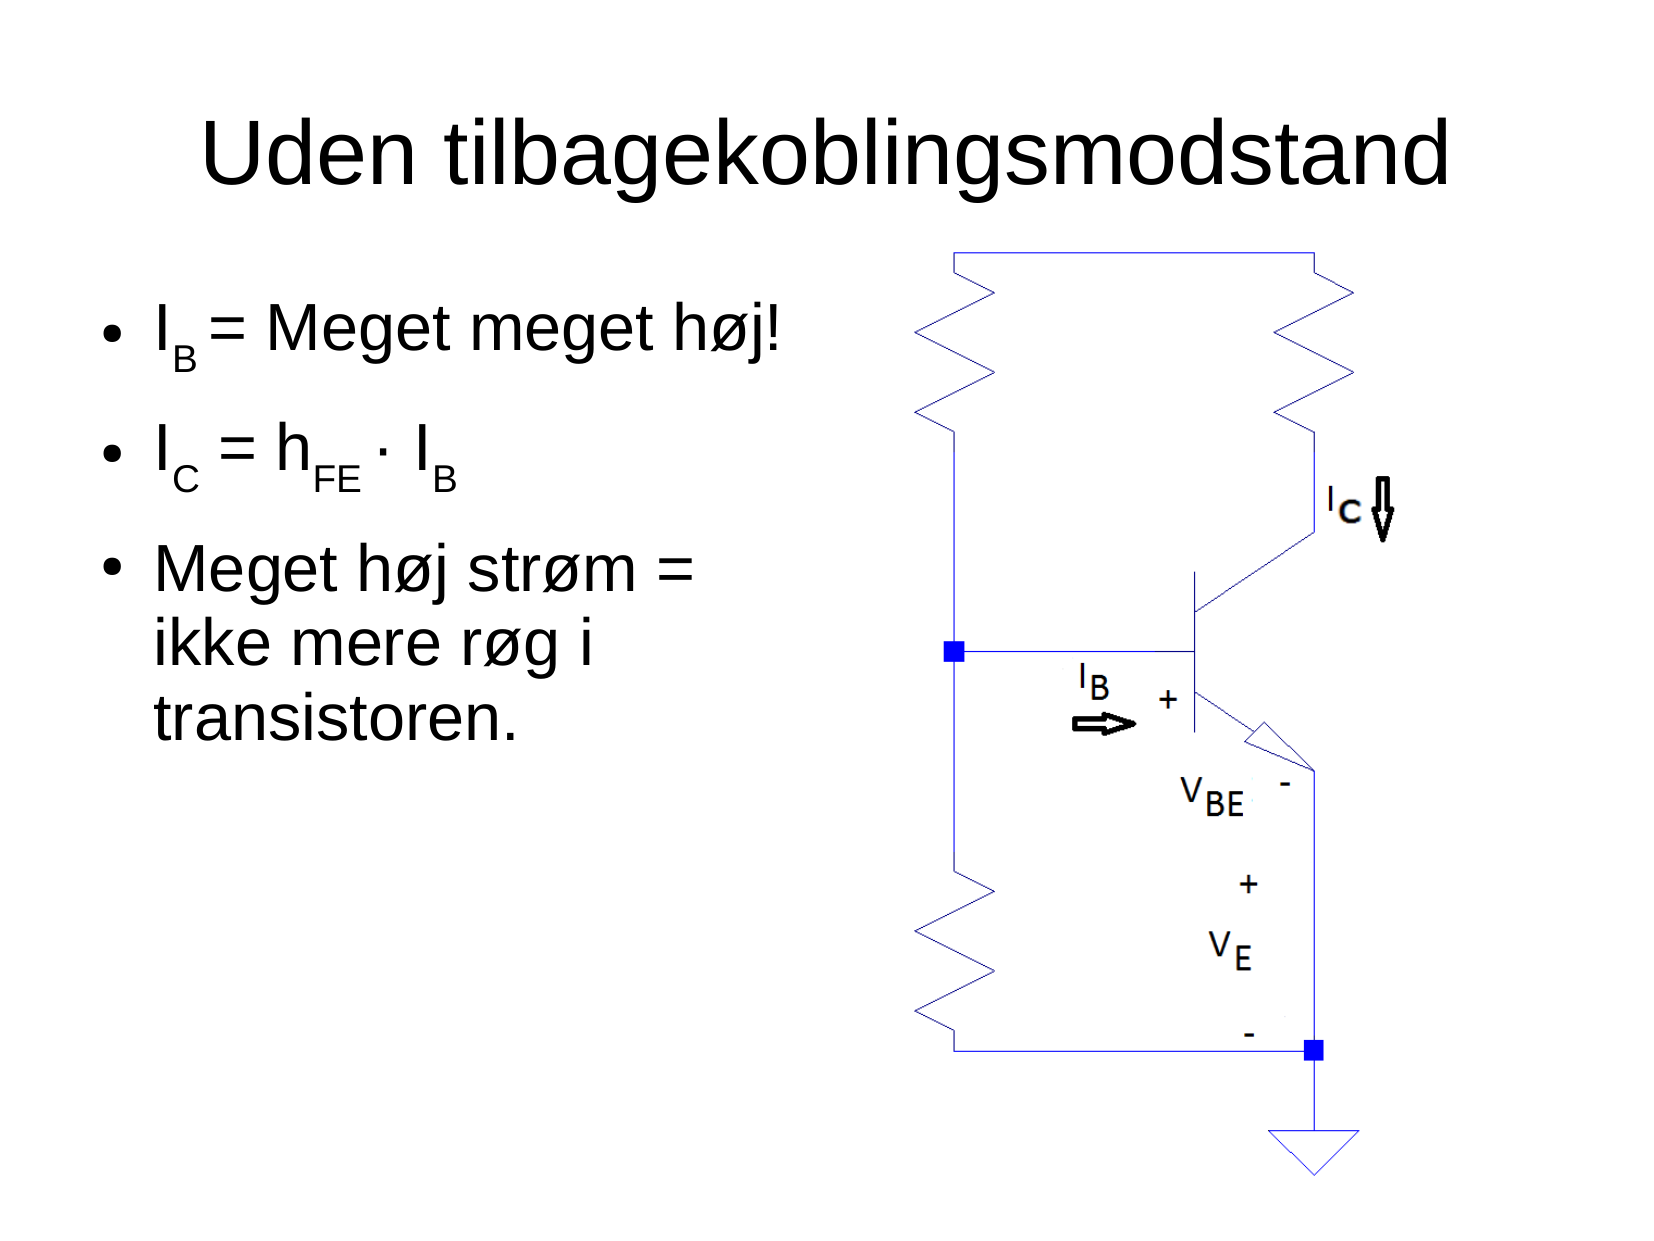

# Uden tilbagekoblingsmodstand
IB = Meget meget høj!
IC = hFE · IB
Meget høj strøm = ikke mere røg i transistoren.